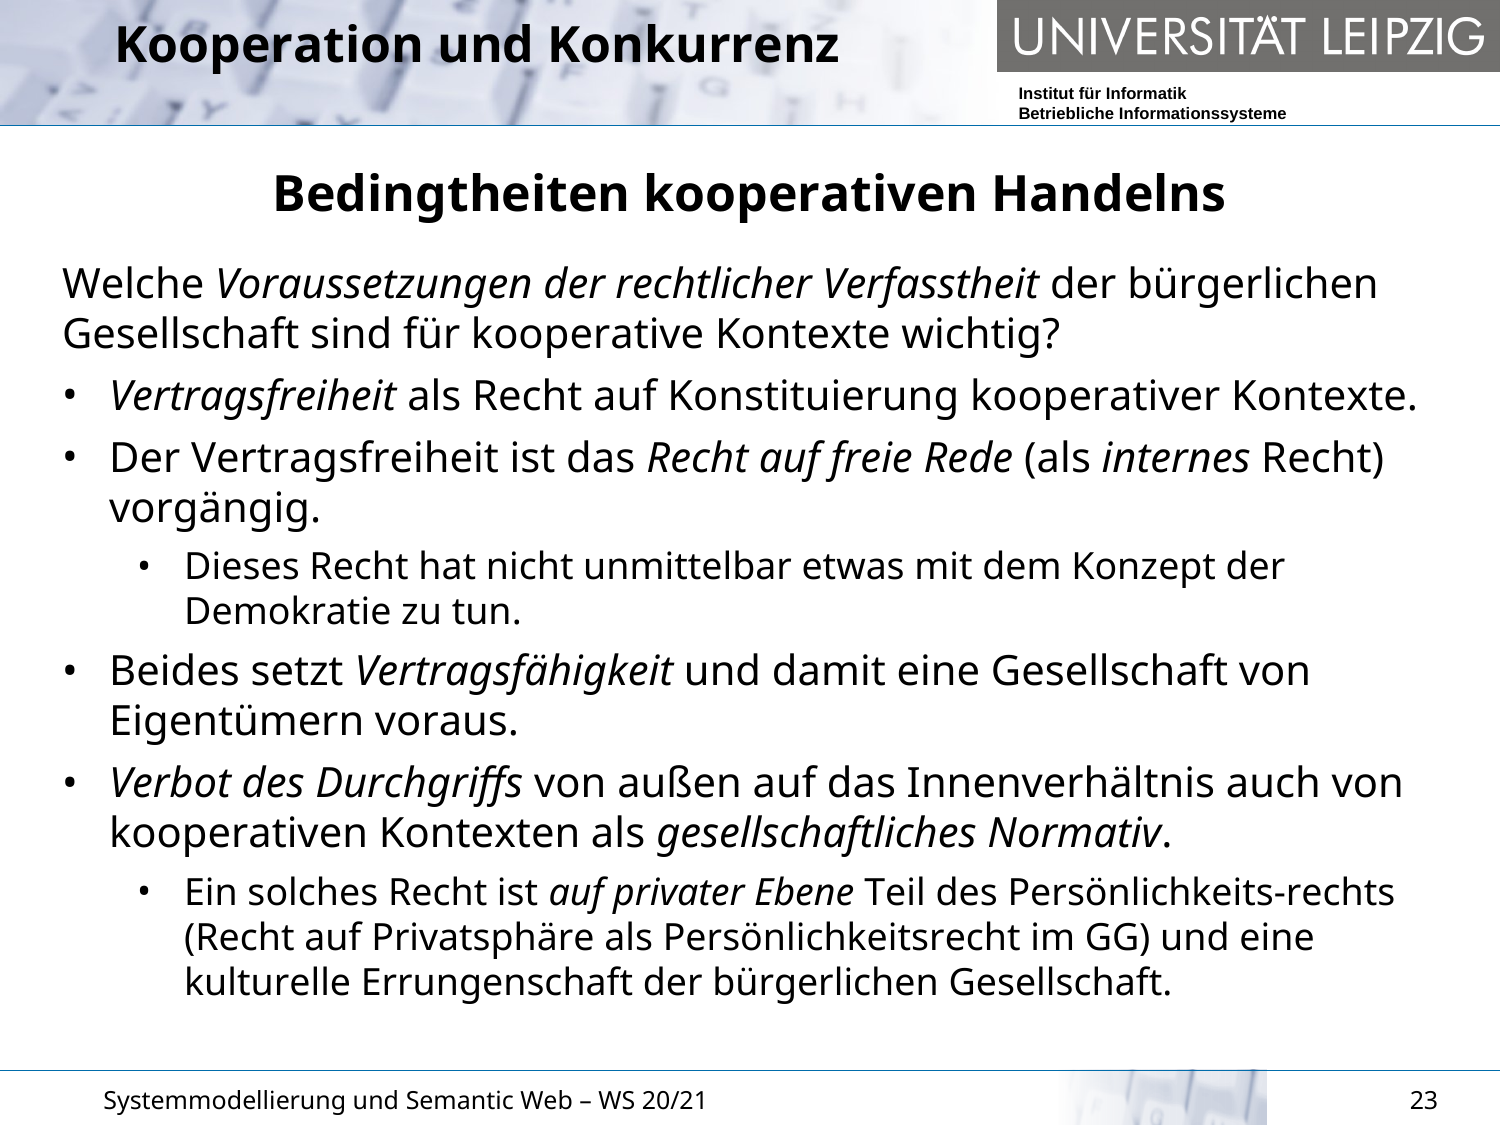

Kooperation und Konkurrenz
Bedingtheiten kooperativen Handelns
Welche Voraussetzungen der rechtlicher Verfasstheit der bürgerlichen Gesellschaft sind für kooperative Kontexte wichtig?
Vertragsfreiheit als Recht auf Konstituierung kooperativer Kontexte.
Der Vertragsfreiheit ist das Recht auf freie Rede (als internes Recht) vorgängig.
Dieses Recht hat nicht unmittelbar etwas mit dem Konzept der Demokratie zu tun.
Beides setzt Vertragsfähigkeit und damit eine Gesellschaft von Eigentümern voraus.
Verbot des Durchgriffs von außen auf das Innenverhältnis auch von kooperativen Kontexten als gesellschaftliches Normativ.
Ein solches Recht ist auf privater Ebene Teil des Persönlichkeits-rechts (Recht auf Privatsphäre als Persönlichkeitsrecht im GG) und eine kulturelle Errungenschaft der bürgerlichen Gesellschaft.
Systemmodellierung und Semantic Web – WS 20/21
23